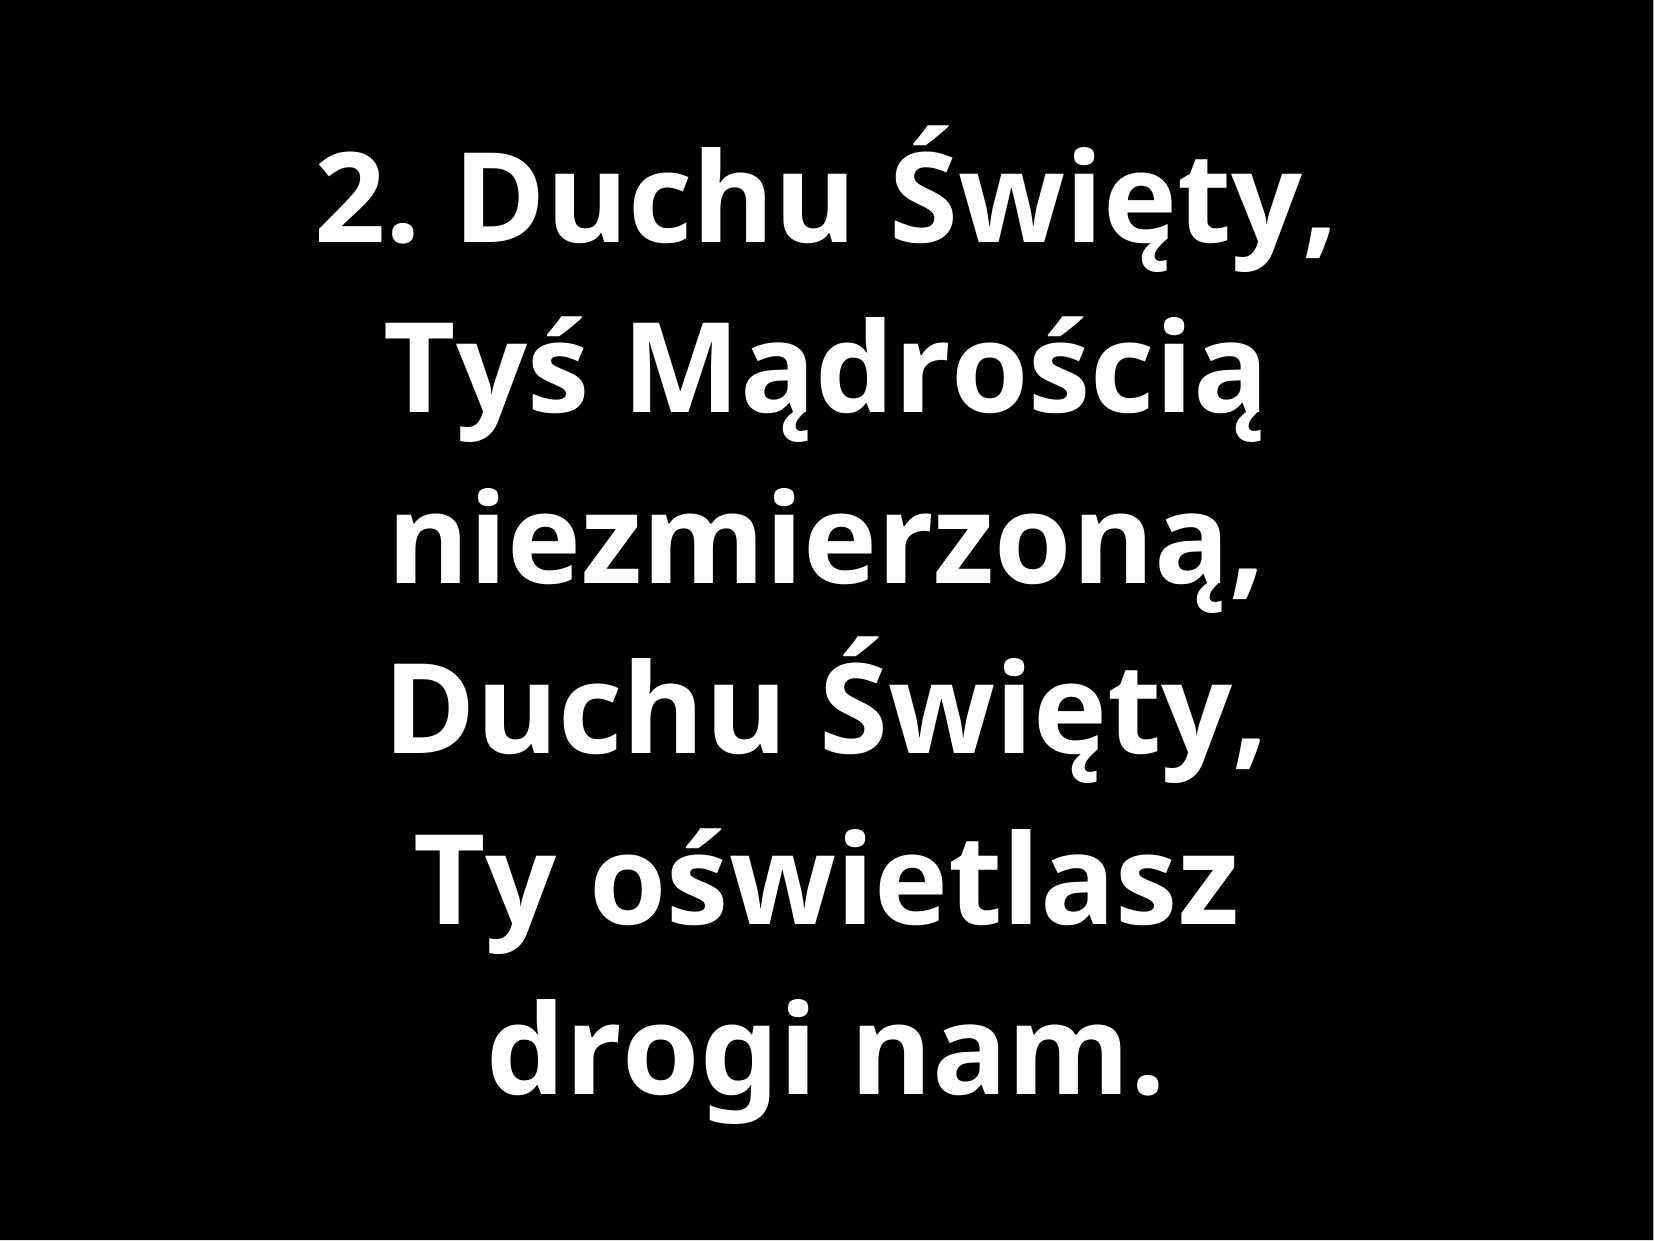

# 2. Duchu Święty, Tyś Mądrością niezmierzoną, Duchu Święty, Ty oświetlasz drogi nam.